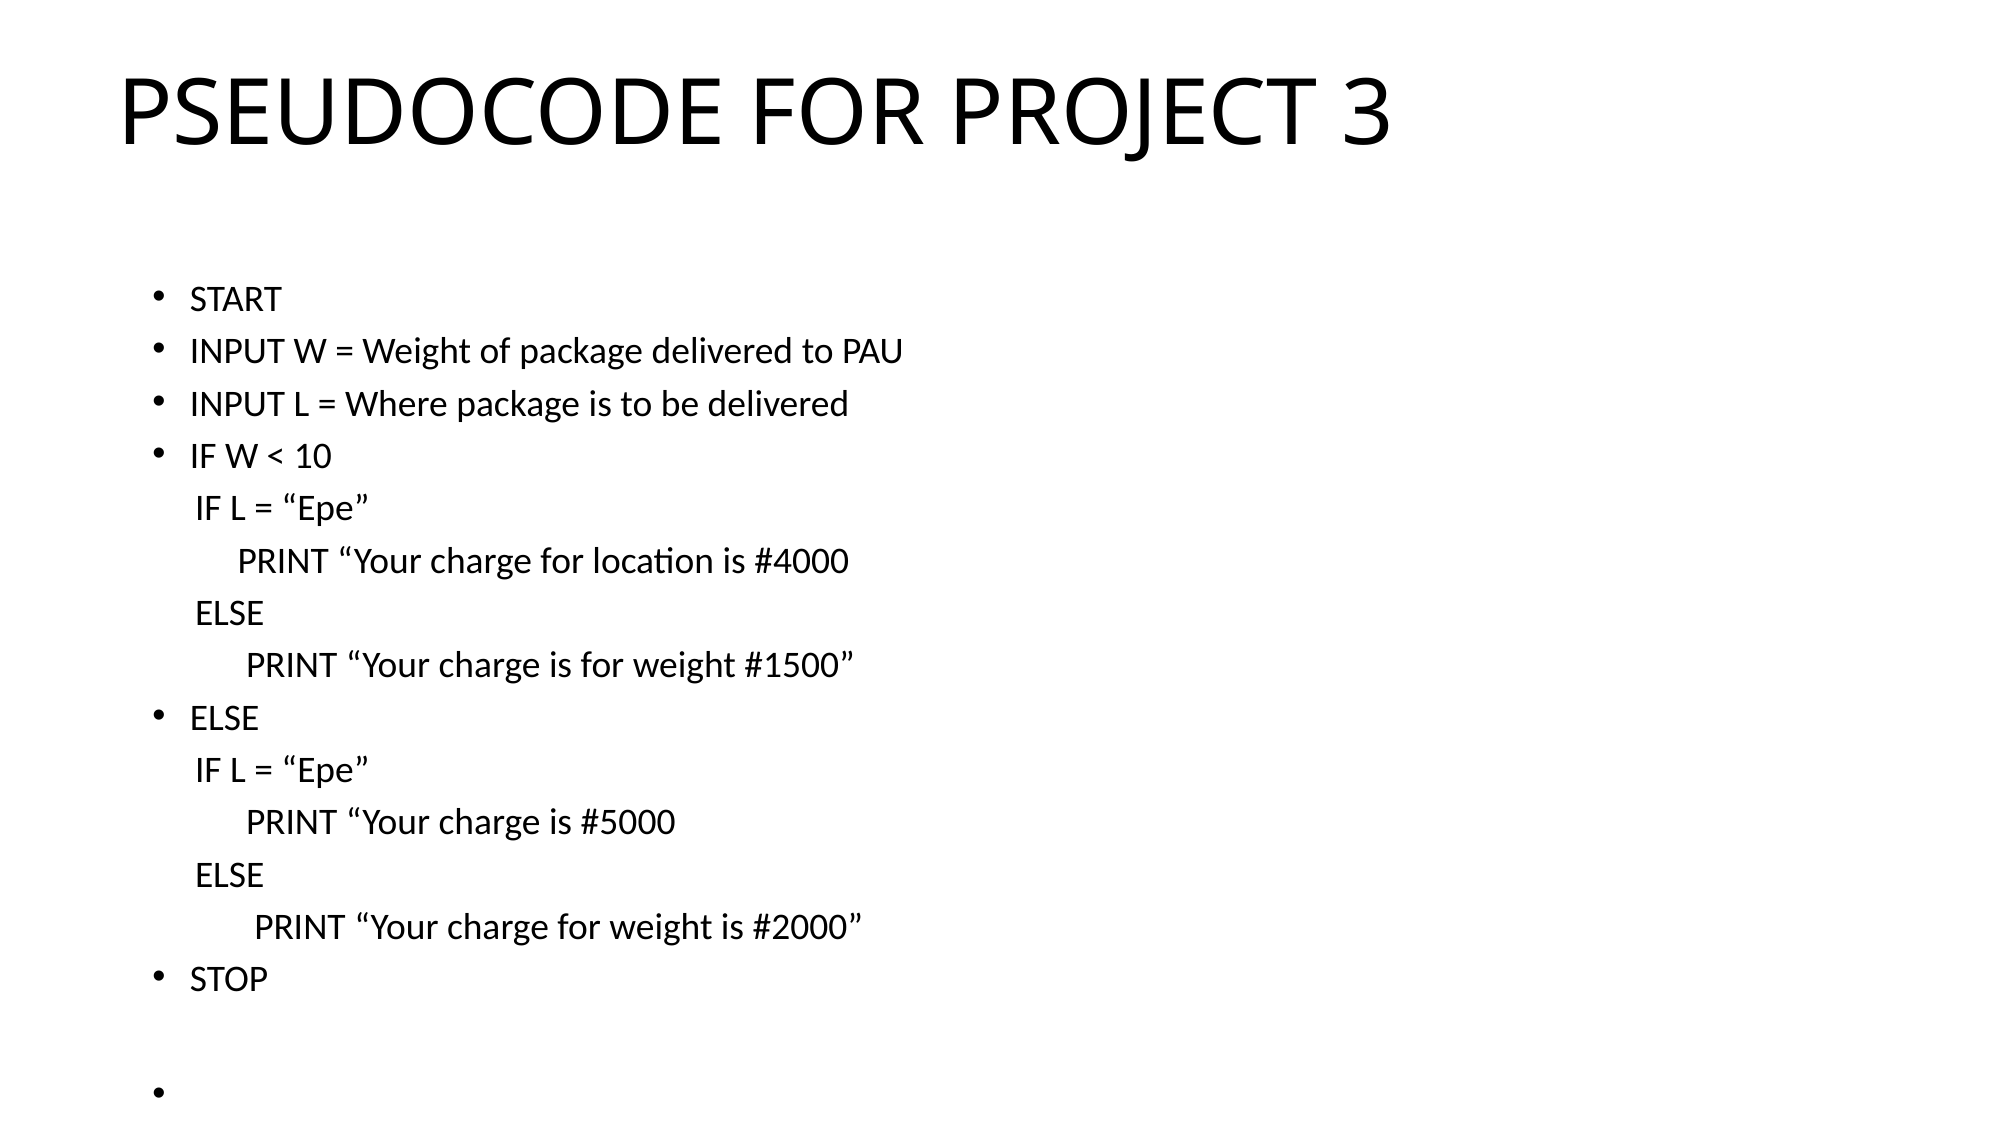

# PSEUDOCODE FOR PROJECT 3
START
INPUT W = Weight of package delivered to PAU
INPUT L = Where package is to be delivered
IF W < 10
 IF L = “Epe”
 PRINT “Your charge for location is #4000
 ELSE
 PRINT “Your charge is for weight #1500”
ELSE
 IF L = “Epe”
 PRINT “Your charge is #5000
 ELSE
 PRINT “Your charge for weight is #2000”
STOP